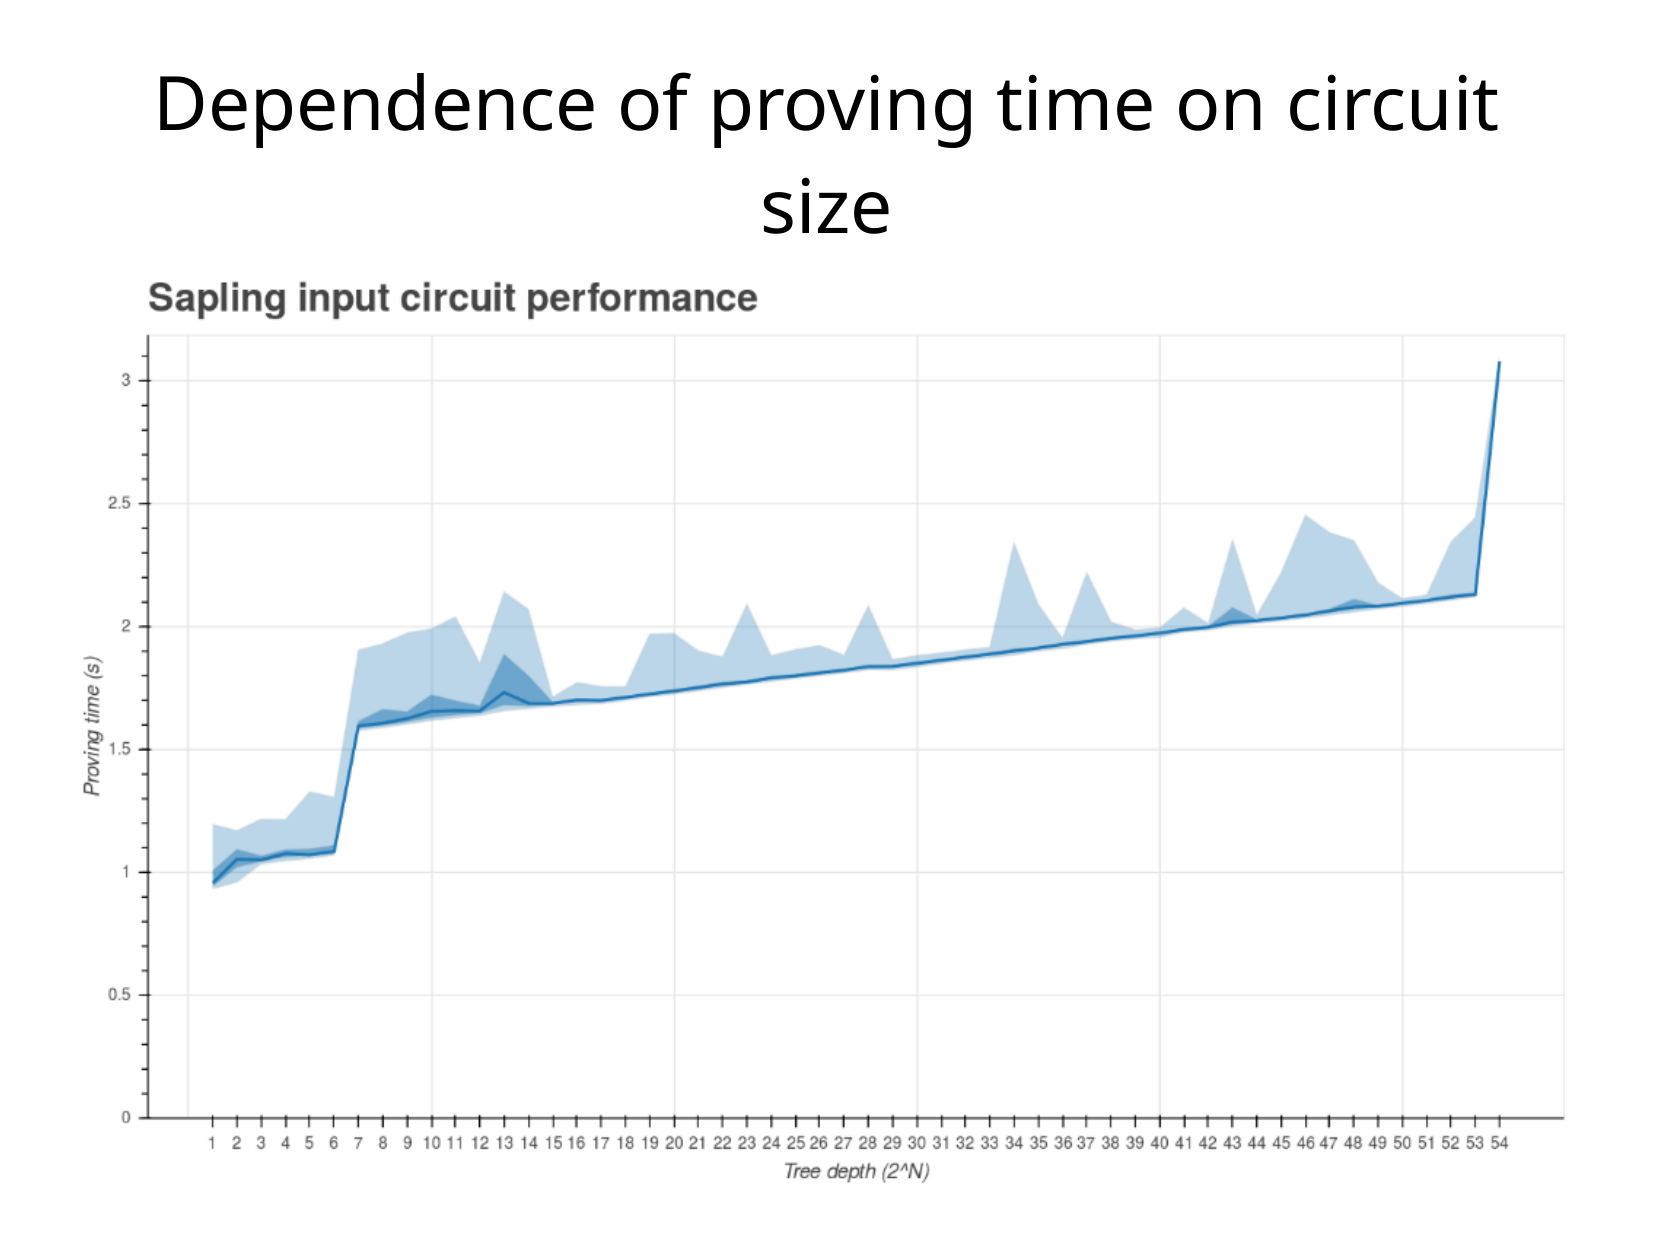

# Dependence of proving time on circuit size